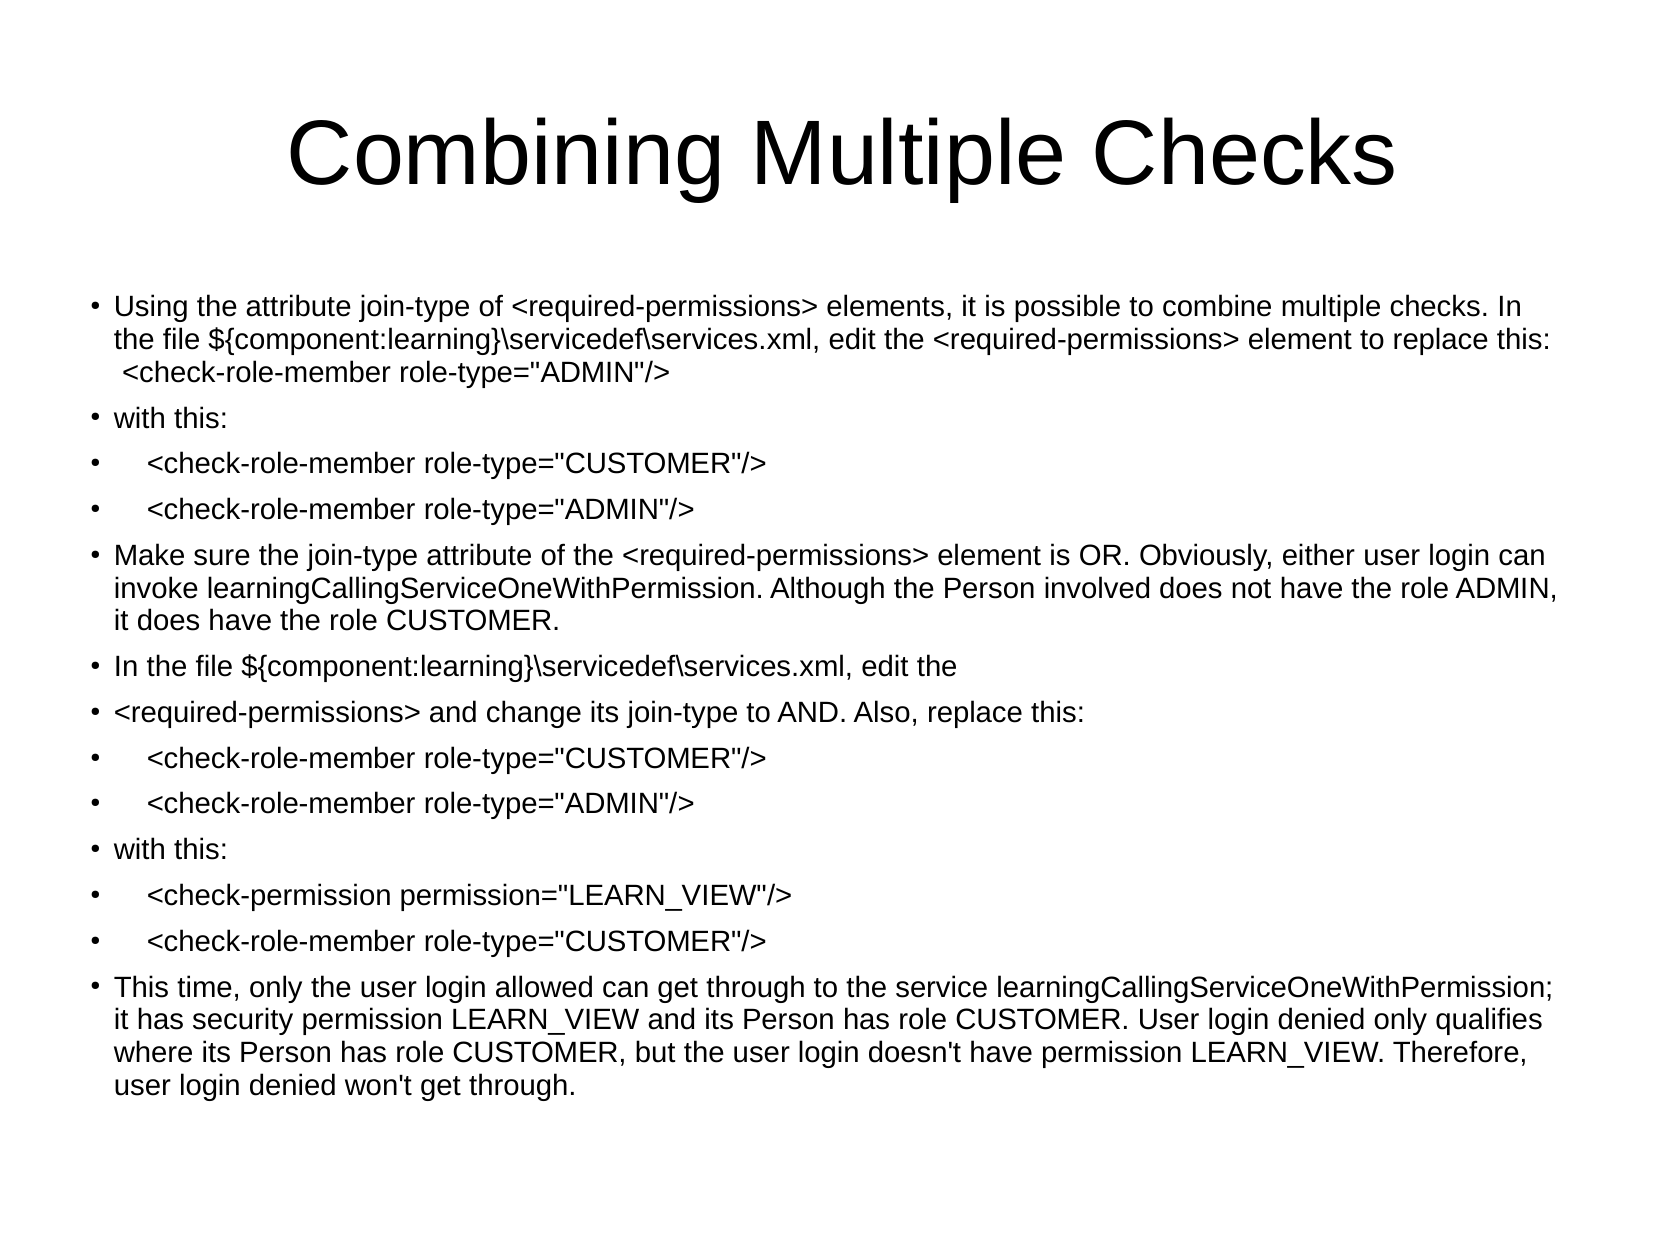

# Combining Multiple Checks
Using the attribute join-type of <required-permissions> elements, it is possible to combine multiple checks. In the file ${component:learning}\servicedef\services.xml, edit the <required-permissions> element to replace this: <check-role-member role-type="ADMIN"/>
with this:
 <check-role-member role-type="CUSTOMER"/>
 <check-role-member role-type="ADMIN"/>
Make sure the join-type attribute of the <required-permissions> element is OR. Obviously, either user login can invoke learningCallingServiceOneWithPermission. Although the Person involved does not have the role ADMIN, it does have the role CUSTOMER.
In the file ${component:learning}\servicedef\services.xml, edit the
<required-permissions> and change its join-type to AND. Also, replace this:
 <check-role-member role-type="CUSTOMER"/>
 <check-role-member role-type="ADMIN"/>
with this:
 <check-permission permission="LEARN_VIEW"/>
 <check-role-member role-type="CUSTOMER"/>
This time, only the user login allowed can get through to the service learningCallingServiceOneWithPermission; it has security permission LEARN_VIEW and its Person has role CUSTOMER. User login denied only qualifies where its Person has role CUSTOMER, but the user login doesn't have permission LEARN_VIEW. Therefore, user login denied won't get through.